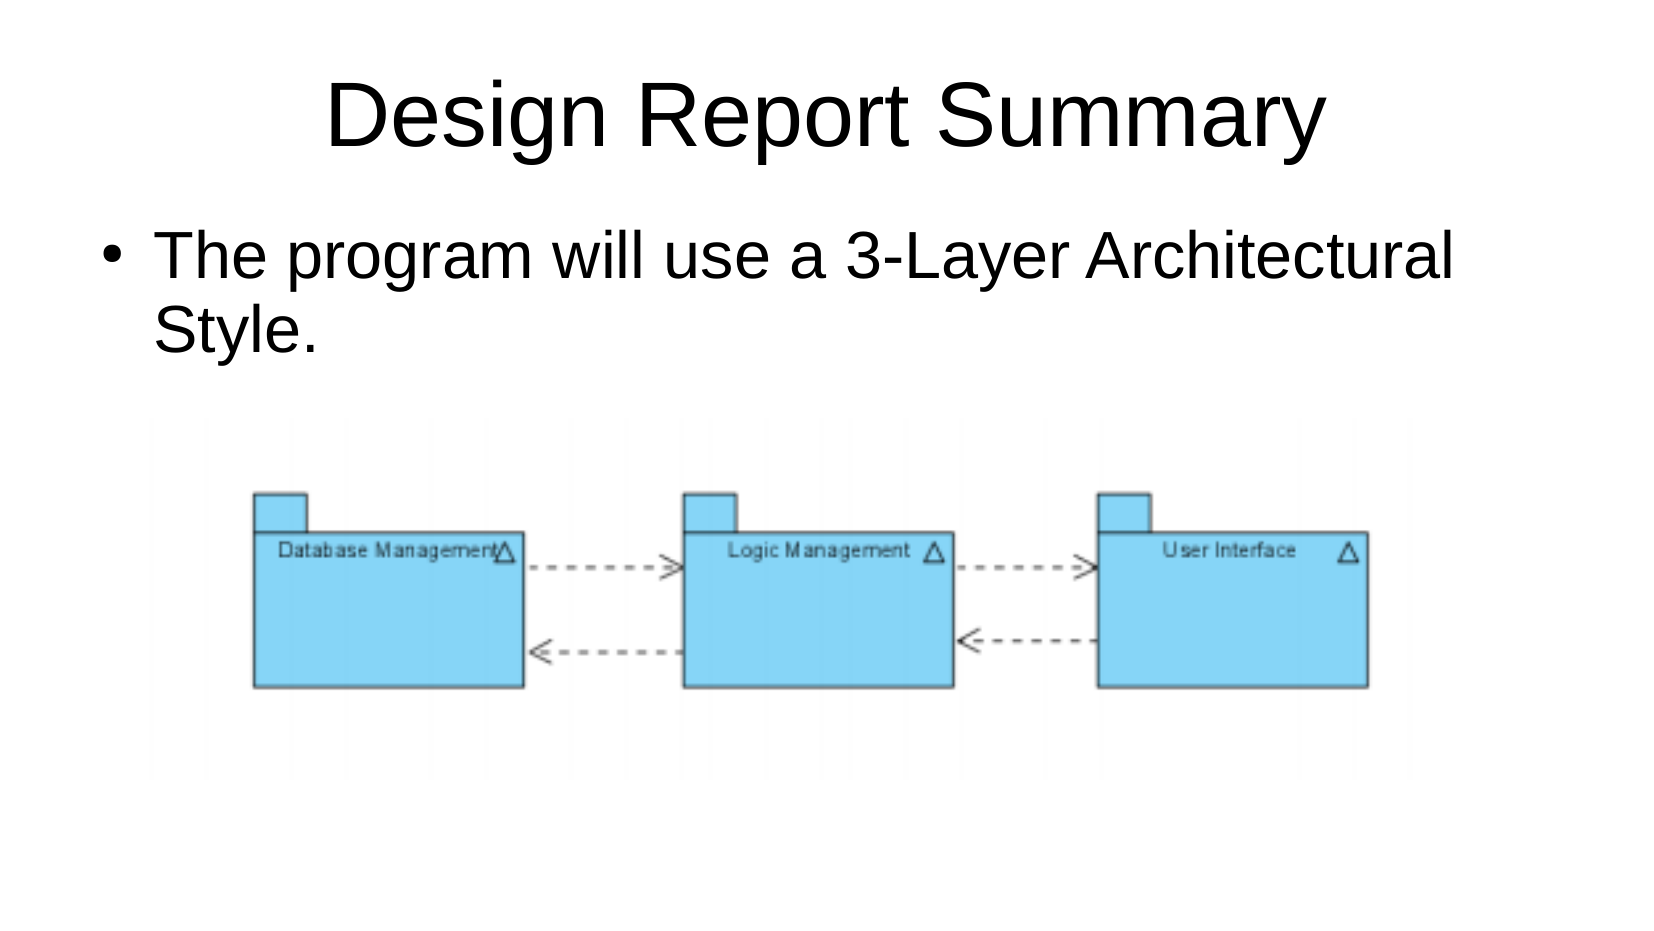

# Design Report Summary
The program will use a 3-Layer Architectural Style.